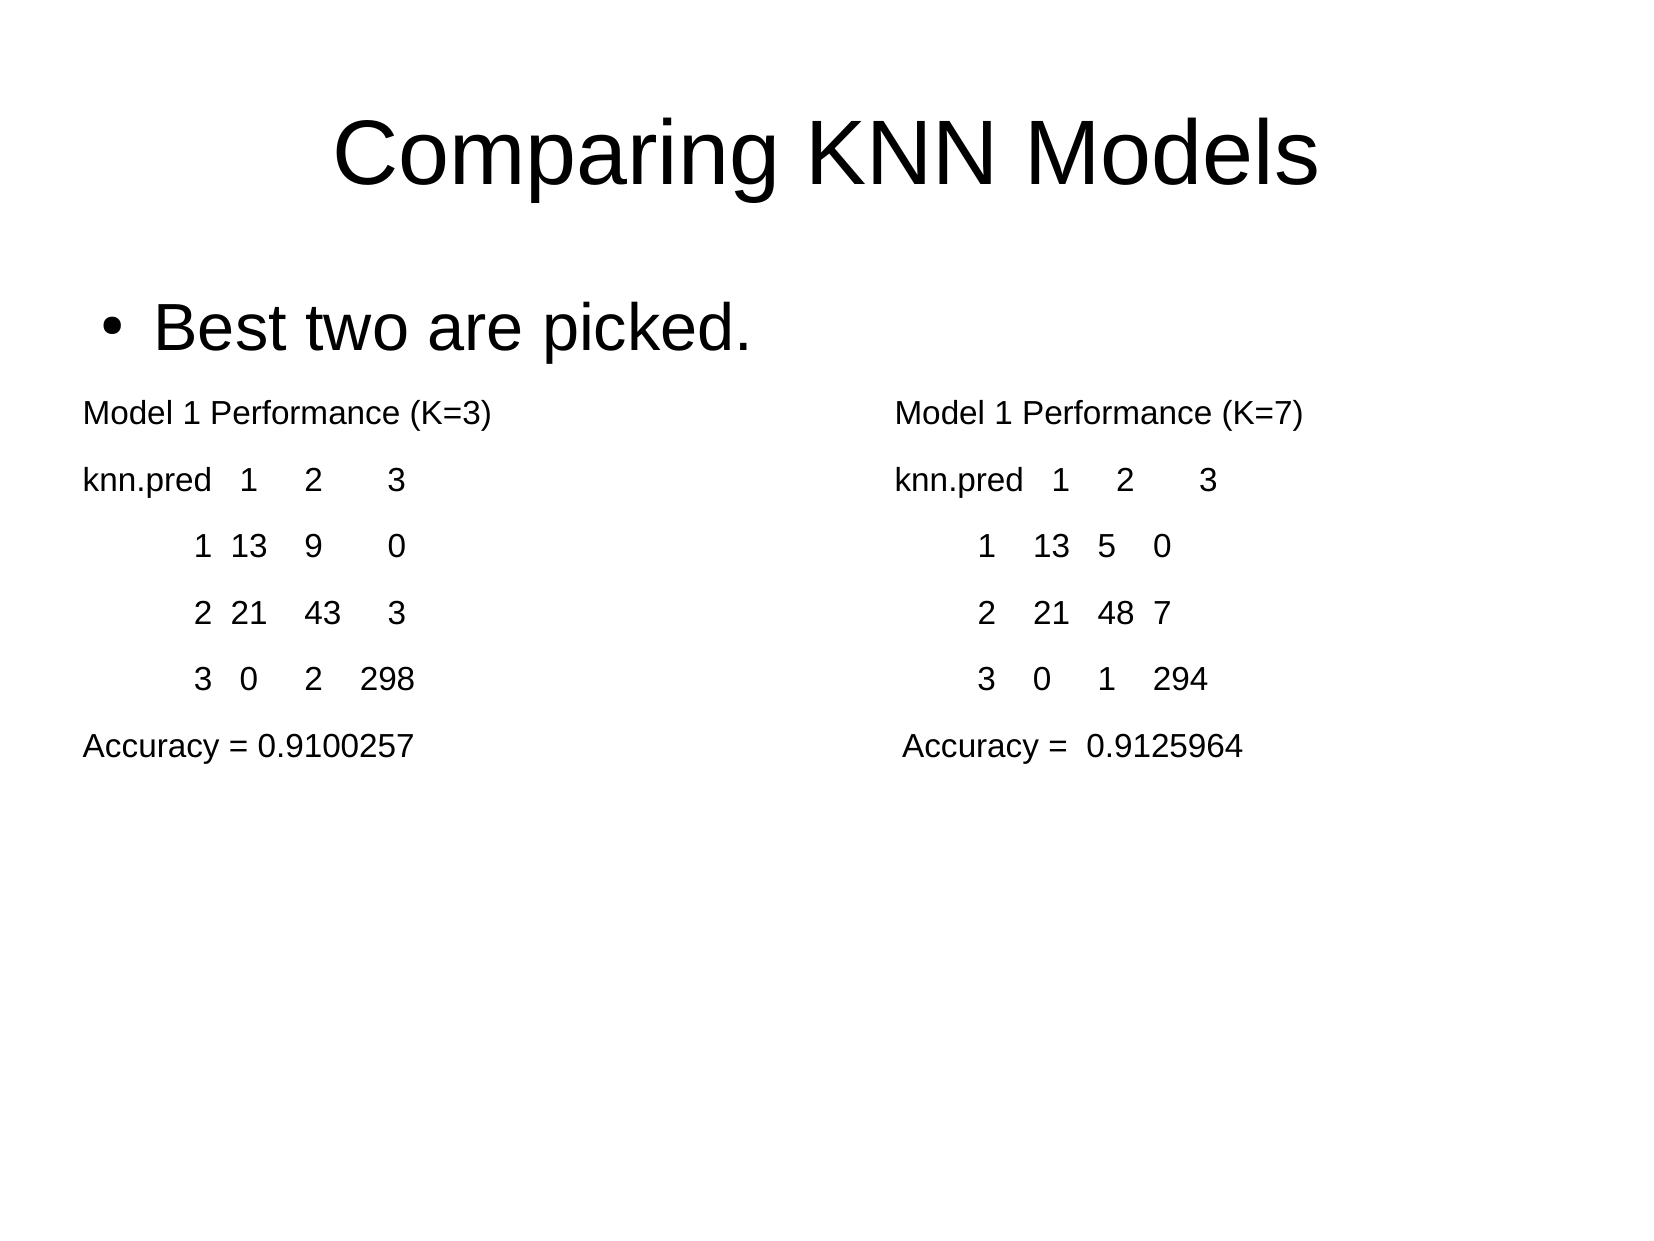

# Comparing KNN Models
Best two are picked.
Model 1 Performance (K=3)						Model 1 Performance (K=7)
knn.pred 1 2 3							knn.pred 1 2 3
 1 13 9 0								 1 13 5 0
 2 21 43 3								 2 21 48 7
 3 0 2 298							 3 0 1 294
Accuracy = 0.9100257						 Accuracy = 0.9125964